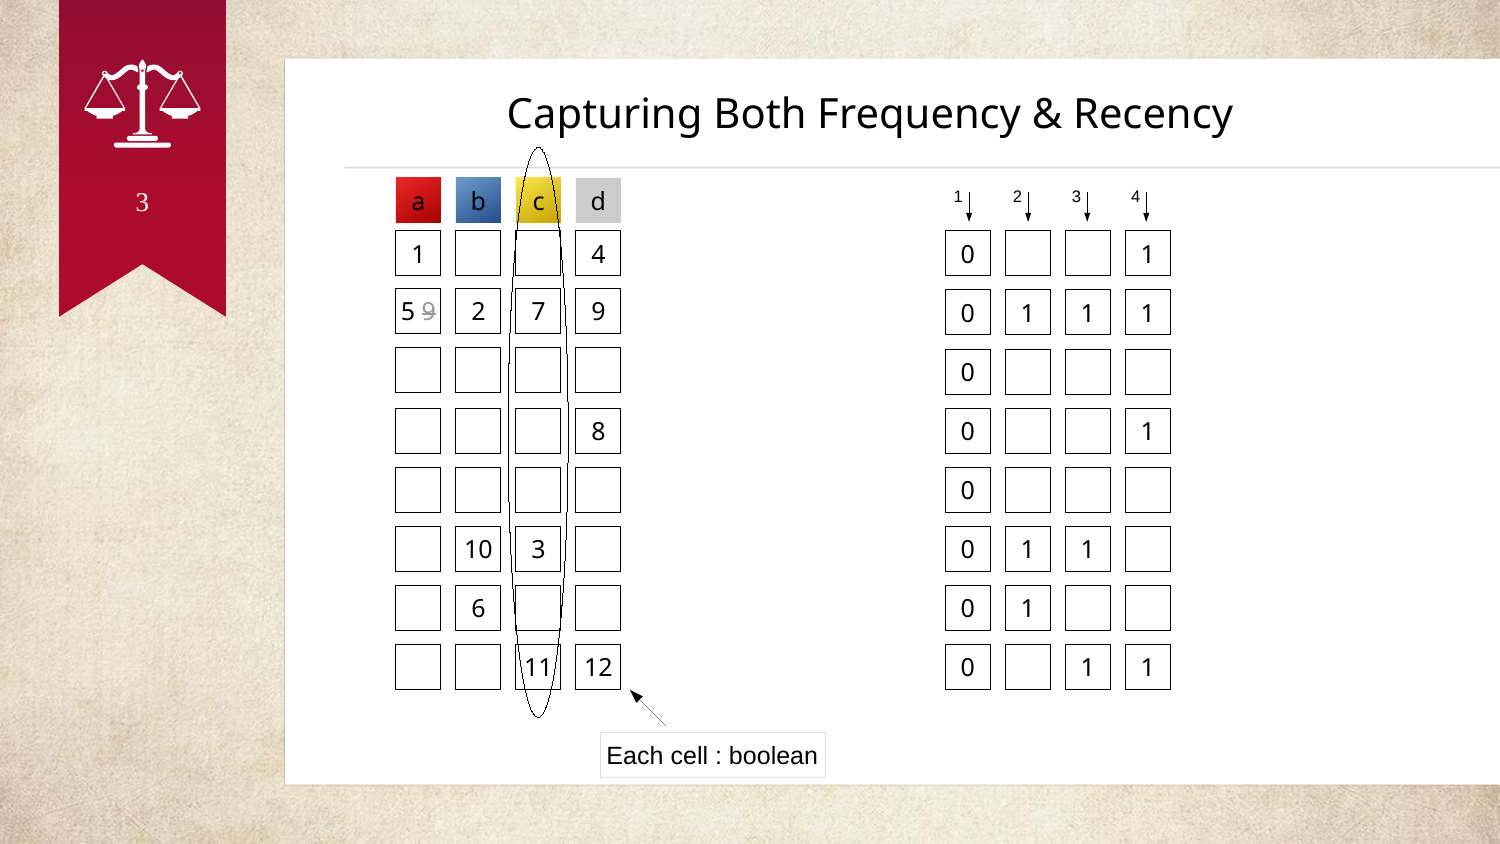

Capturing Both Frequency & Recency
a
b
c
d
1
2
3
4
1
4
0
1
5 9
2
7
9
0
1
1
1
0
8
0
1
0
10
3
0
1
1
6
0
1
11
12
0
1
1
Each cell : boolean